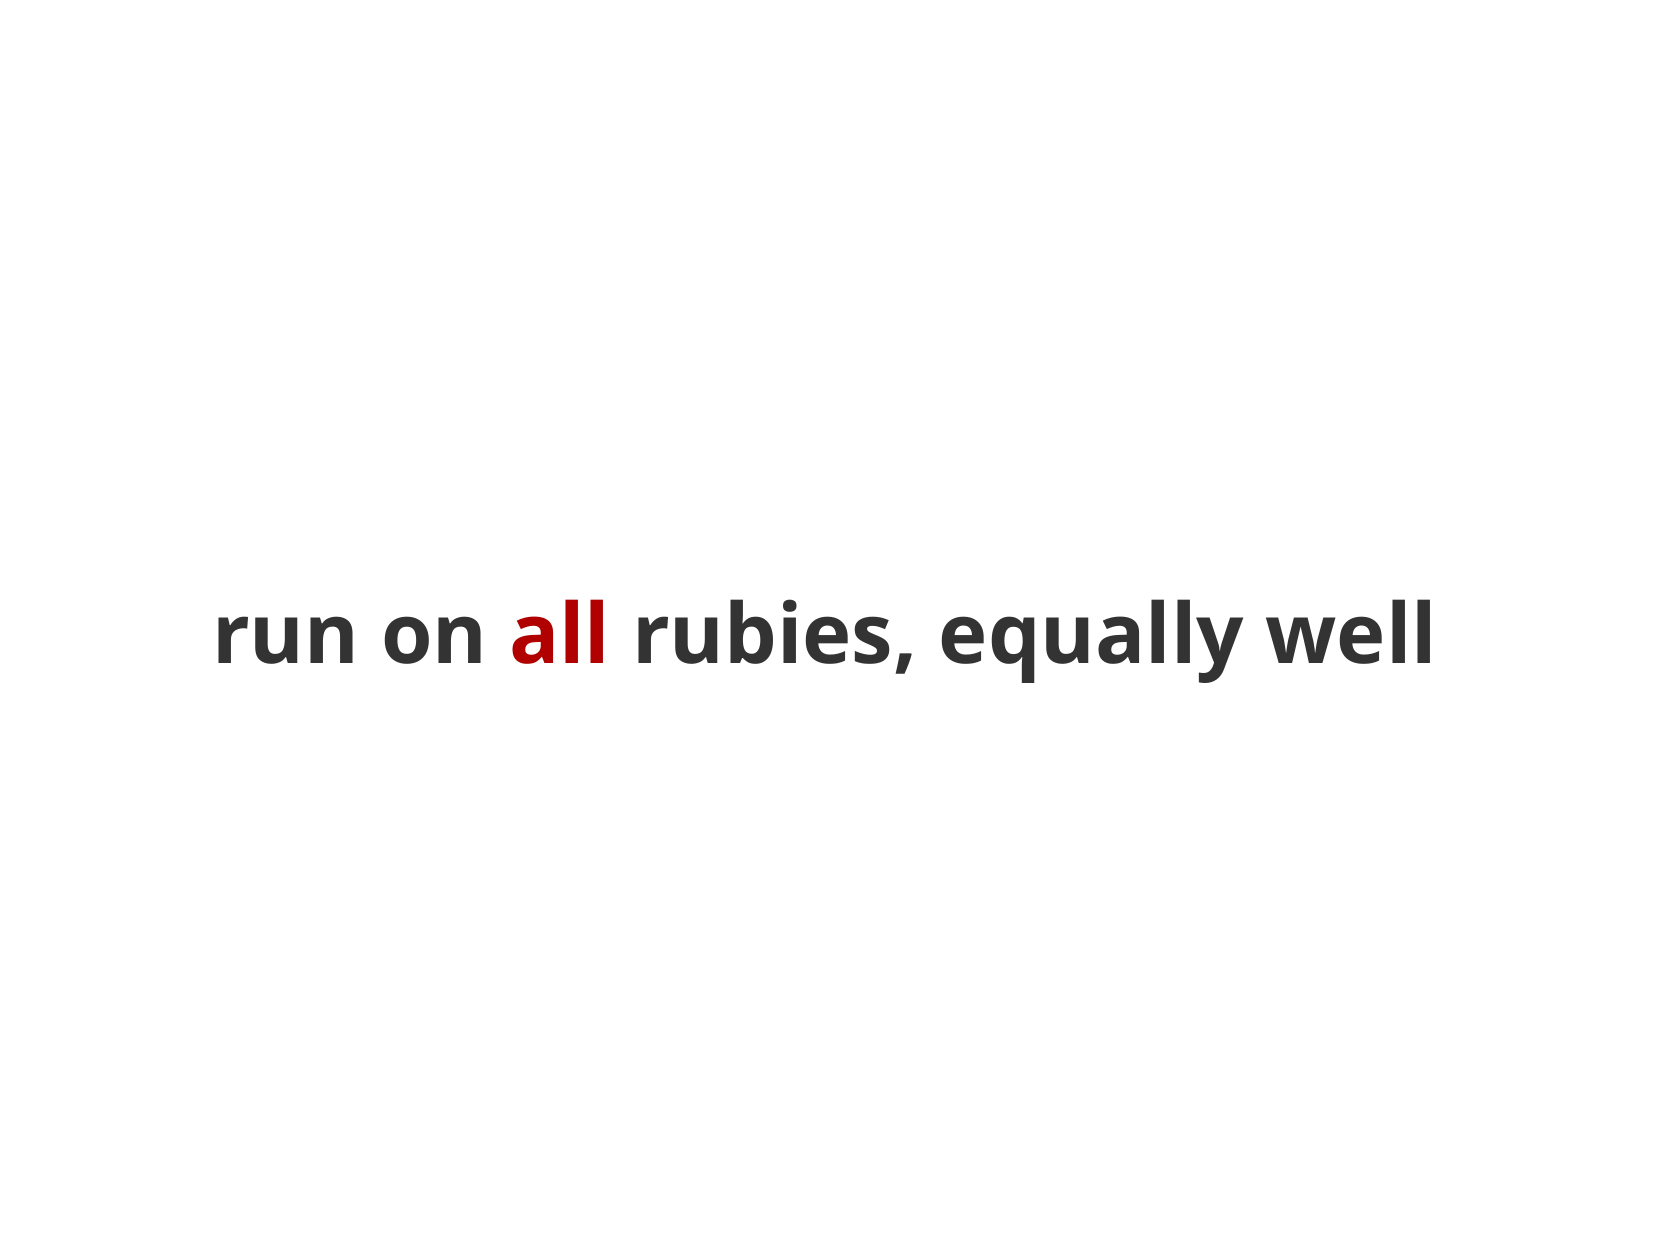

#
run on all rubies, equally well